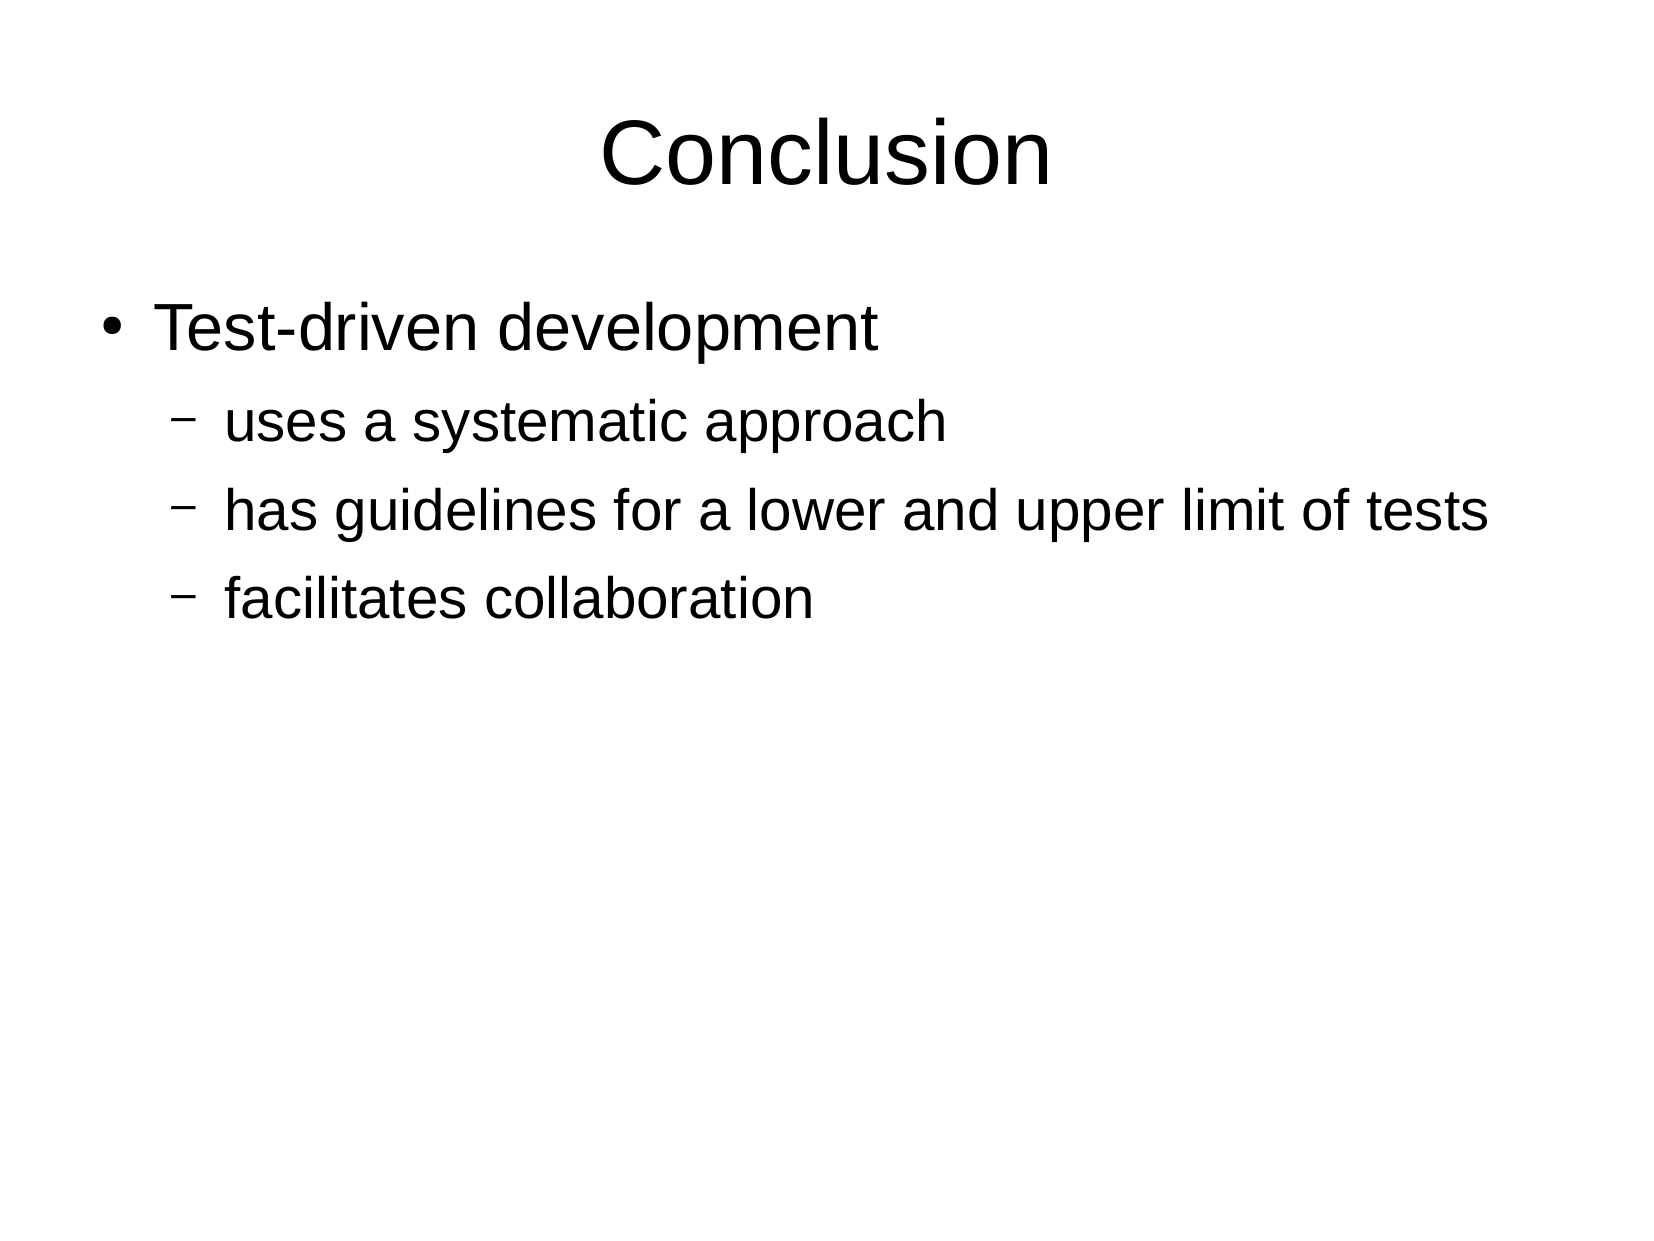

# Conclusion
Test-driven development
uses a systematic approach
has guidelines for a lower and upper limit of tests
facilitates collaboration